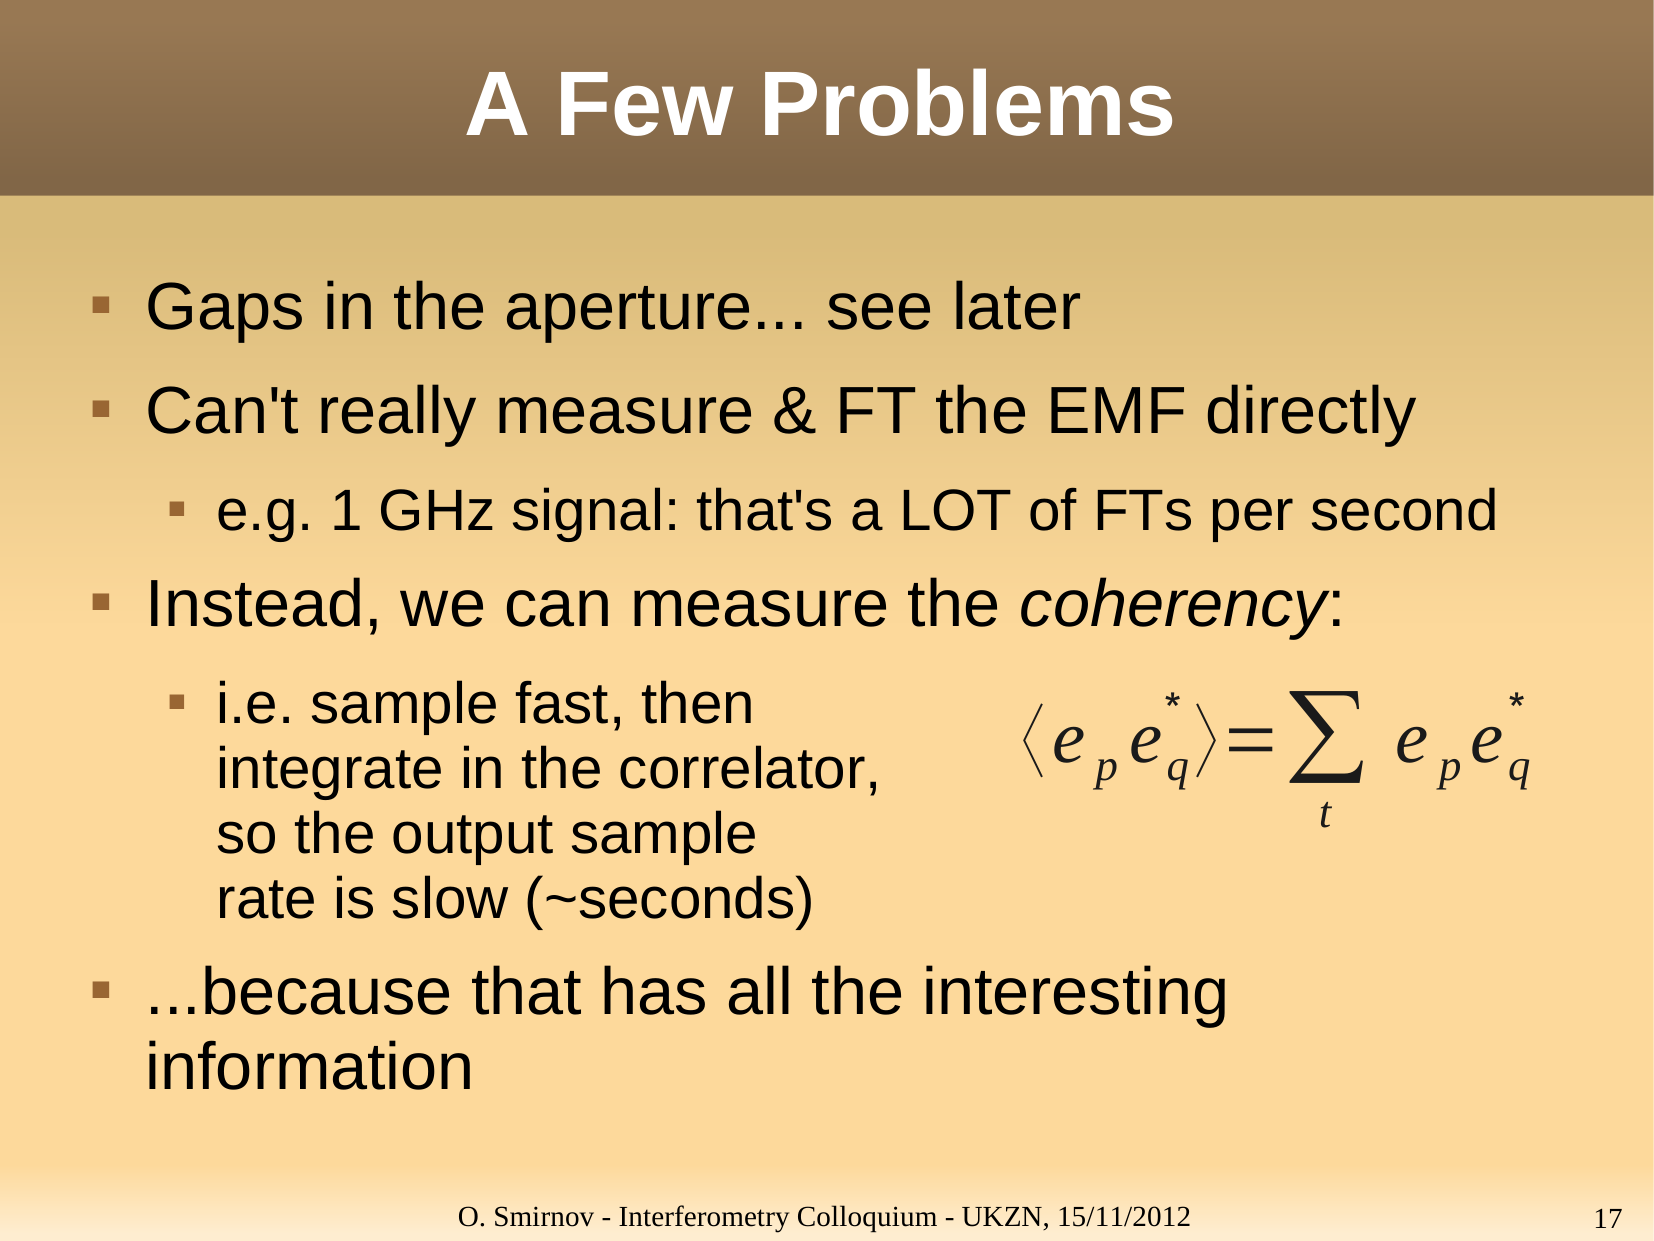

# A Few Problems
Gaps in the aperture... see later
Can't really measure & FT the EMF directly
e.g. 1 GHz signal: that's a LOT of FTs per second
Instead, we can measure the coherency:
i.e. sample fast, then
integrate in the correlator,
so the output sample
rate is slow (~seconds)
...because that has all the interesting information
O. Smirnov - Interferometry Colloquium - UKZN, 15/11/2012
17